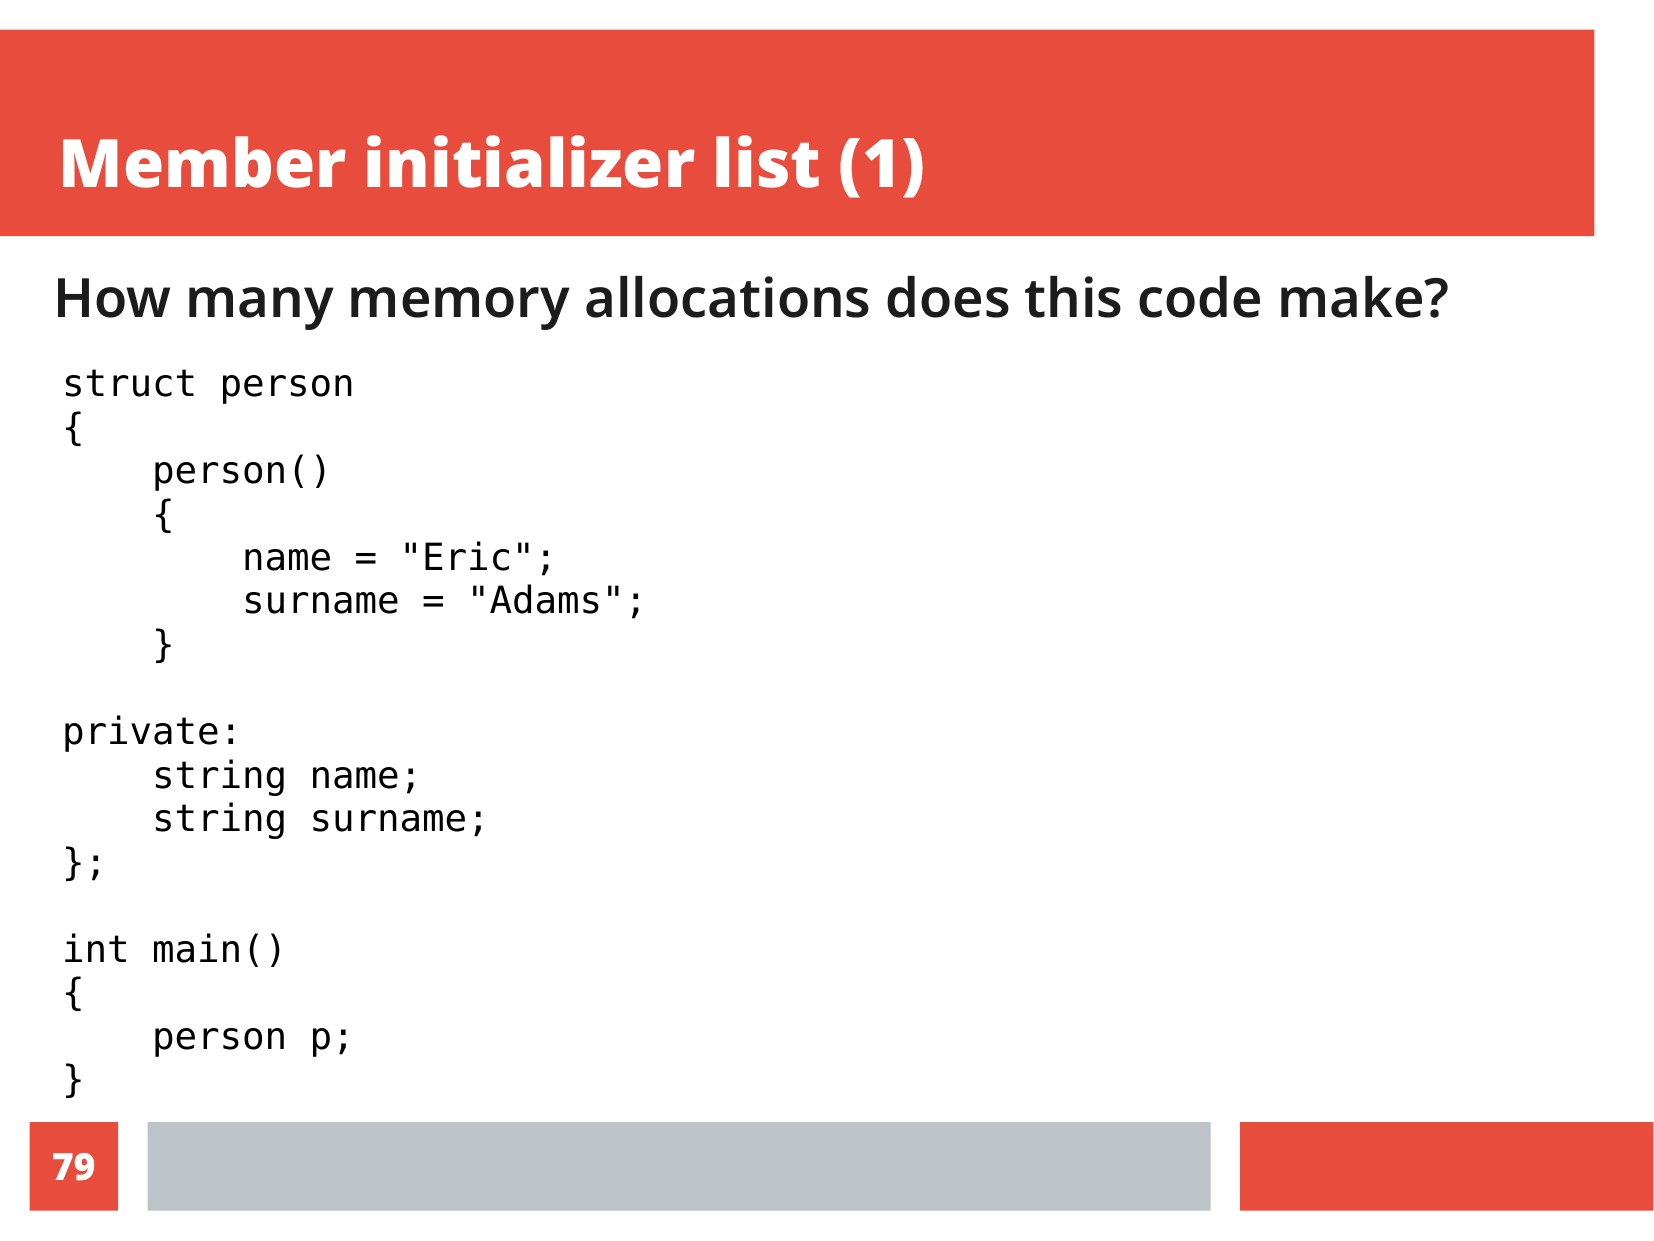

# Member initializer list (1)
How many memory allocations does this code make?
struct person
{
 person()
 {
 name = "Eric";
 surname = "Adams";
 }
private:
 string name;
 string surname;
};
int main()
{
 person p;
}
79